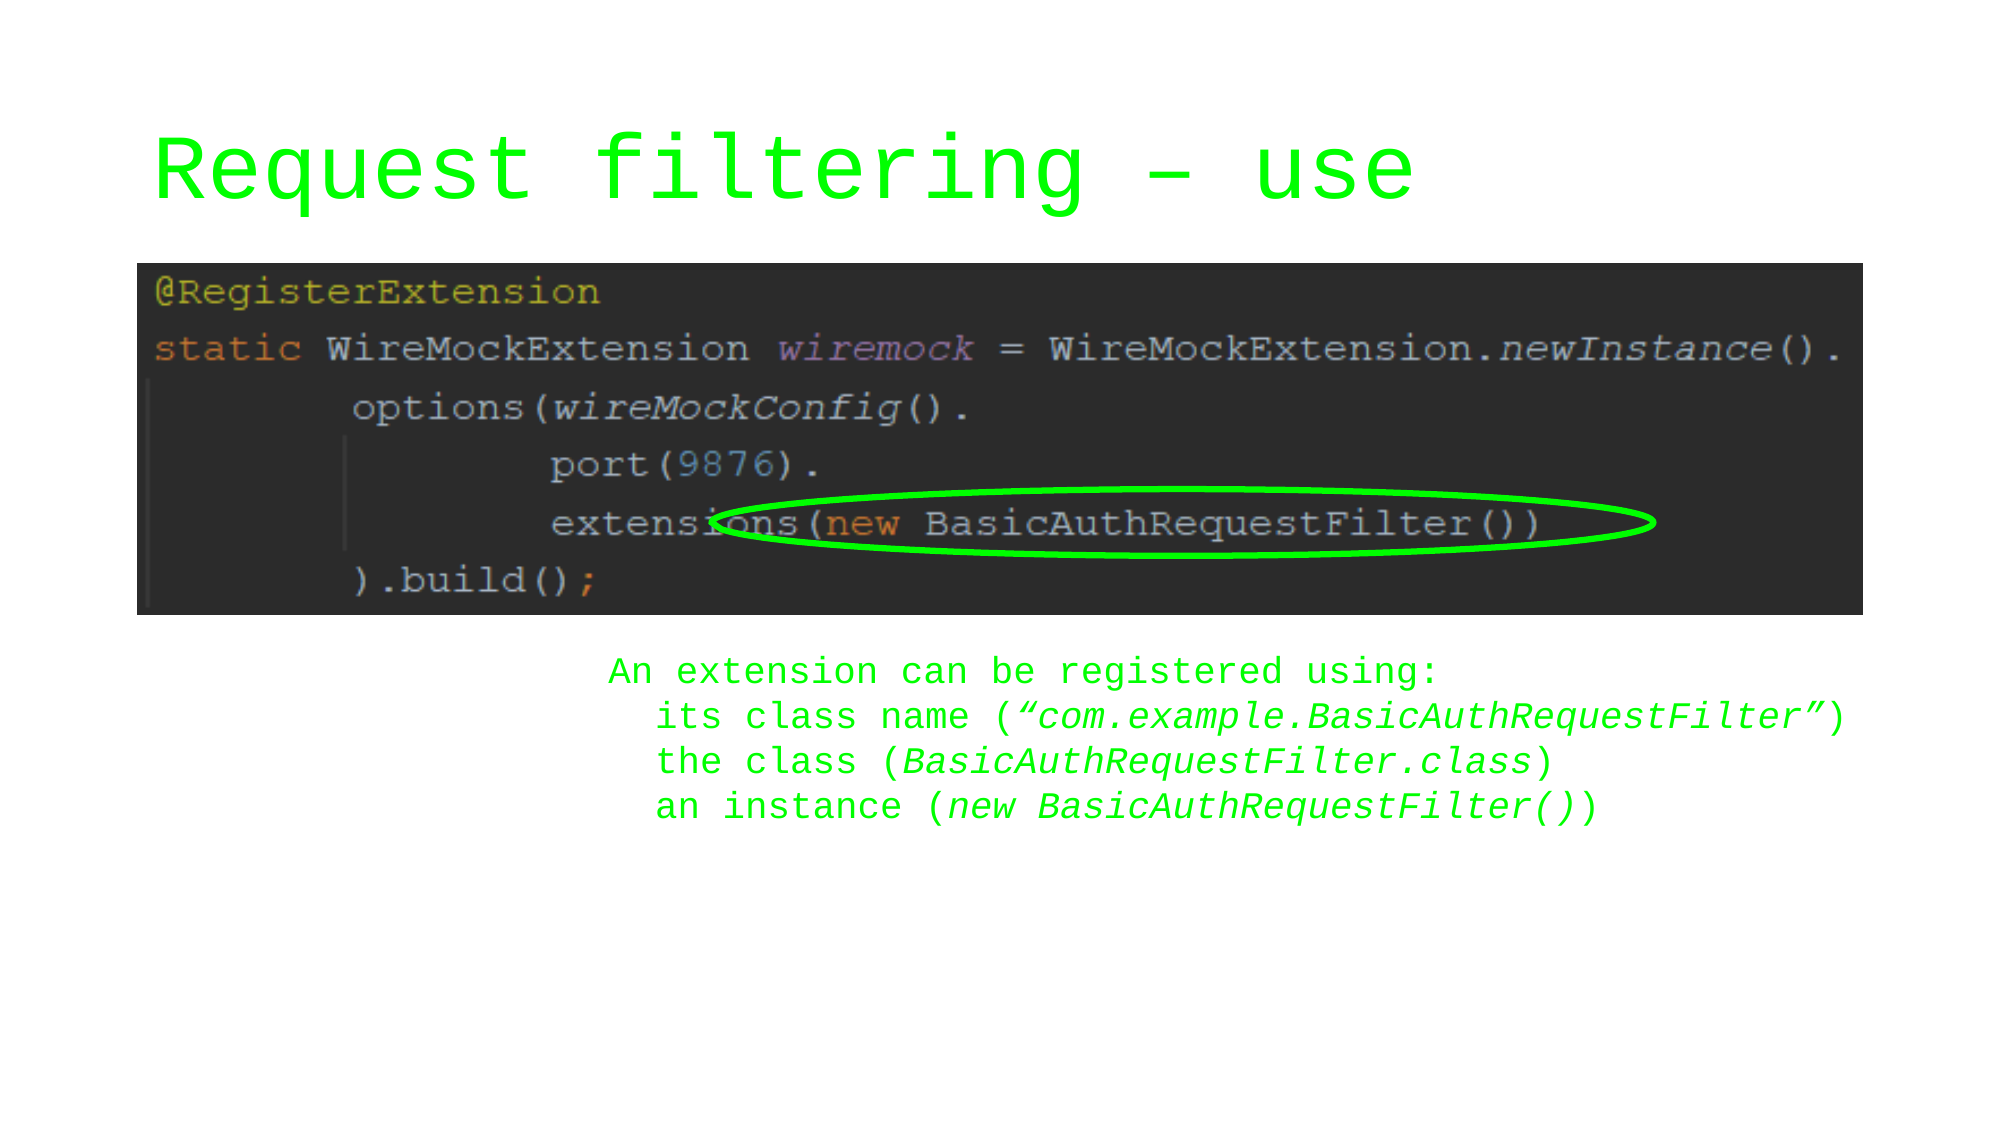

# Request filtering – use
An extension can be registered using:
its class name (“com.example.BasicAuthRequestFilter”)
the class (BasicAuthRequestFilter.class)
an instance (new BasicAuthRequestFilter())